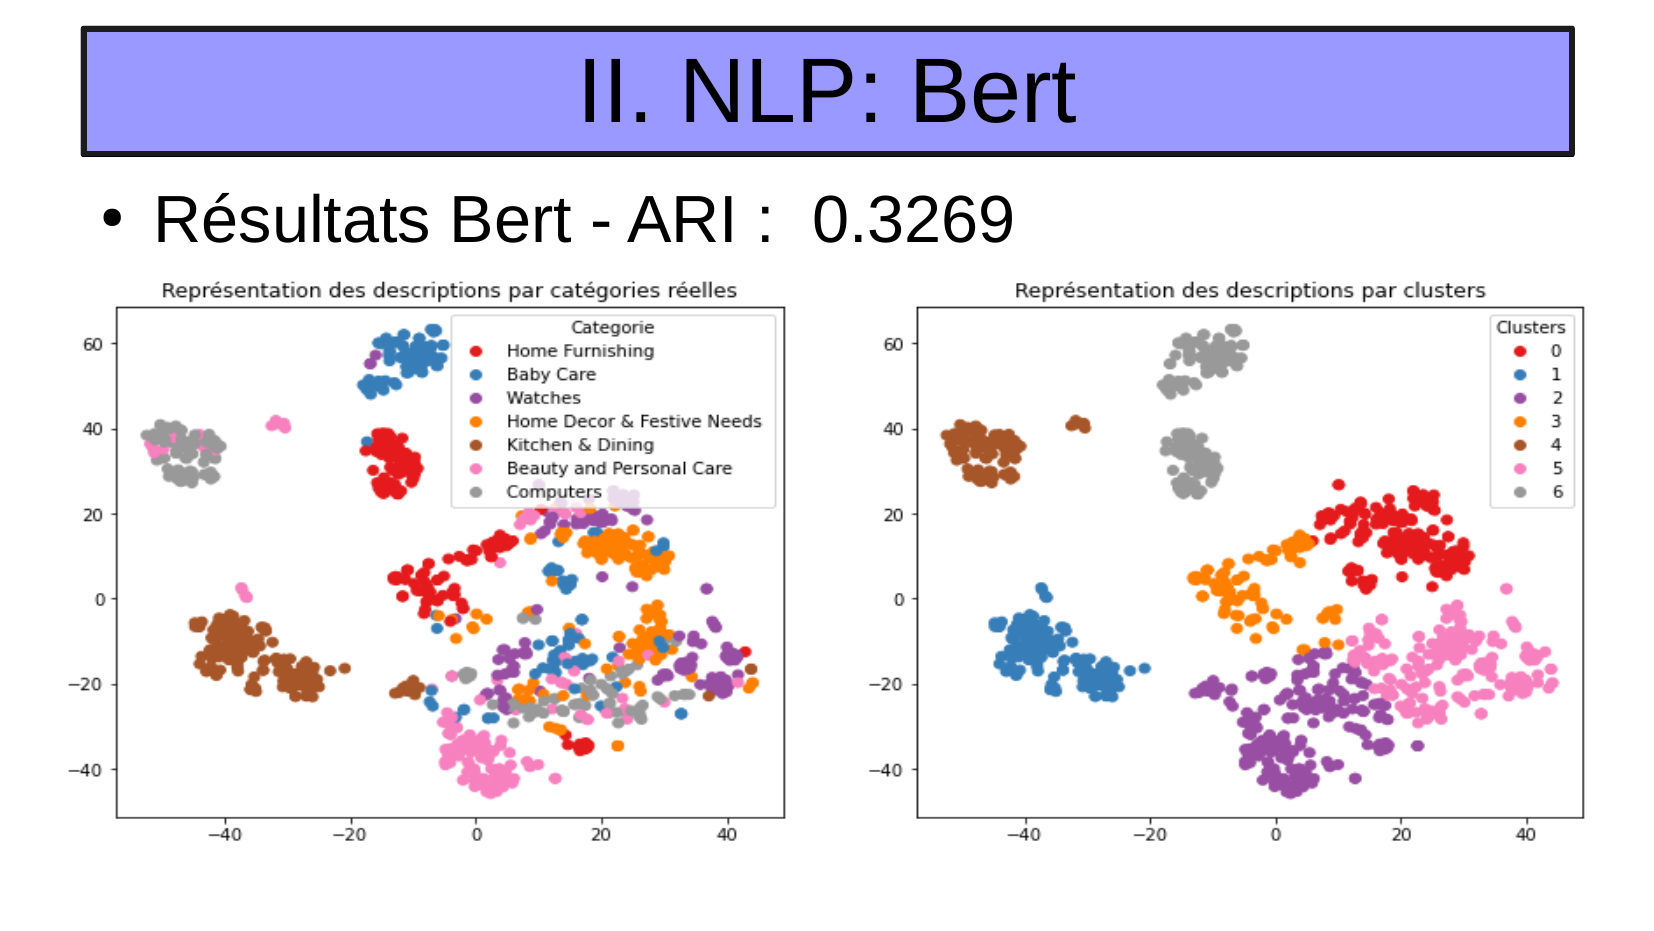

II. NLP: Bert
# Résultats Bert - ARI : 0.3269